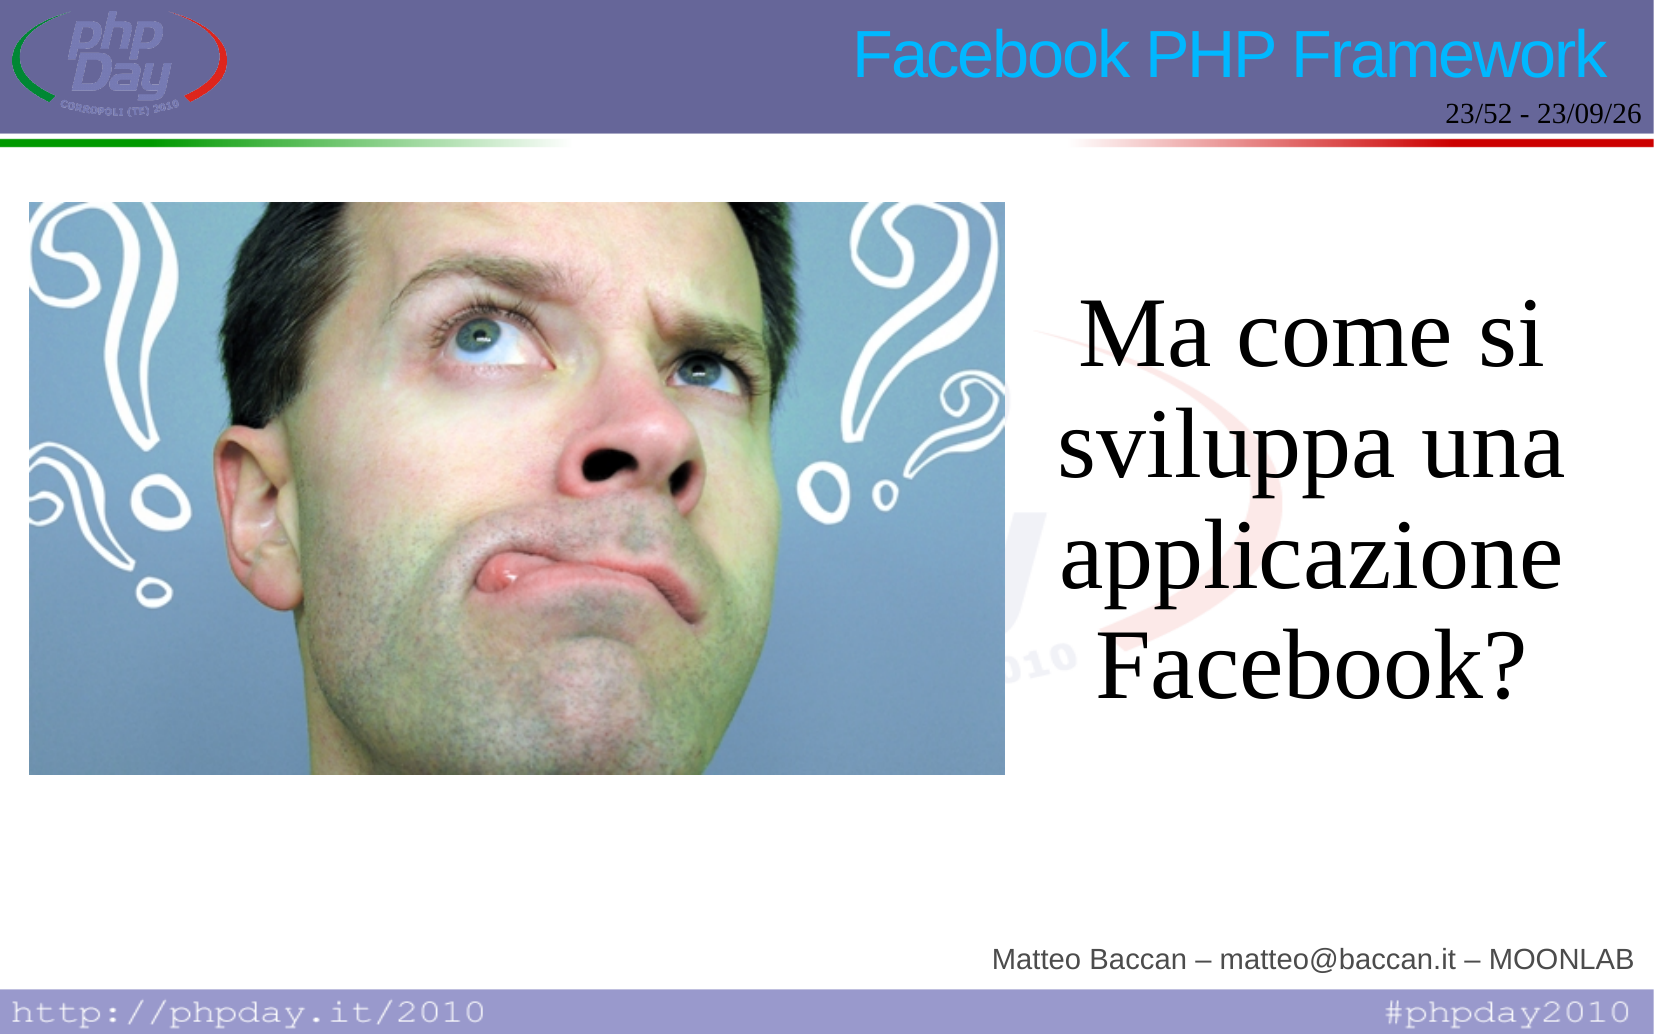

# Facebook PHP Framework
23
Ma come si sviluppa una applicazione Facebook?